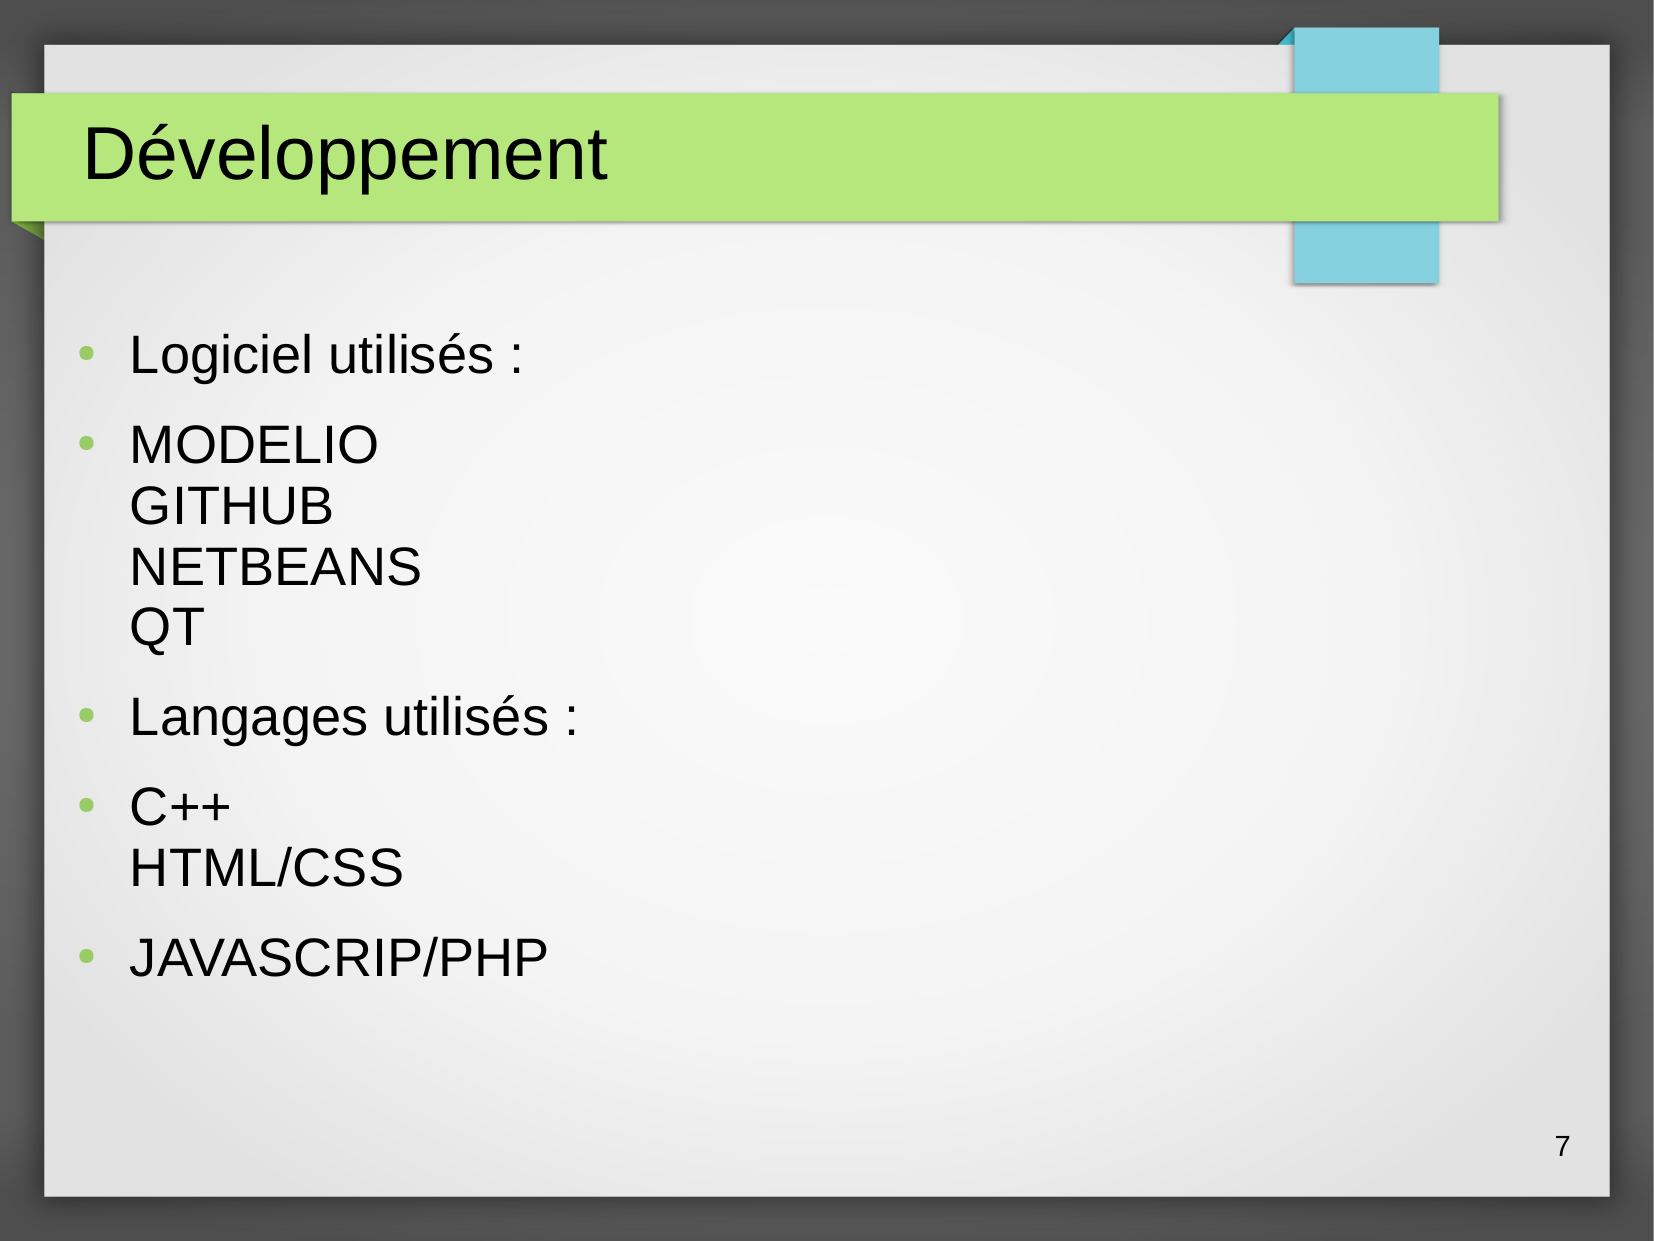

# Développement
Logiciel utilisés :
MODELIO
GITHUB
NETBEANS
QT
Langages utilisés :
C++
HTML/CSS
JAVASCRIP/PHP
7